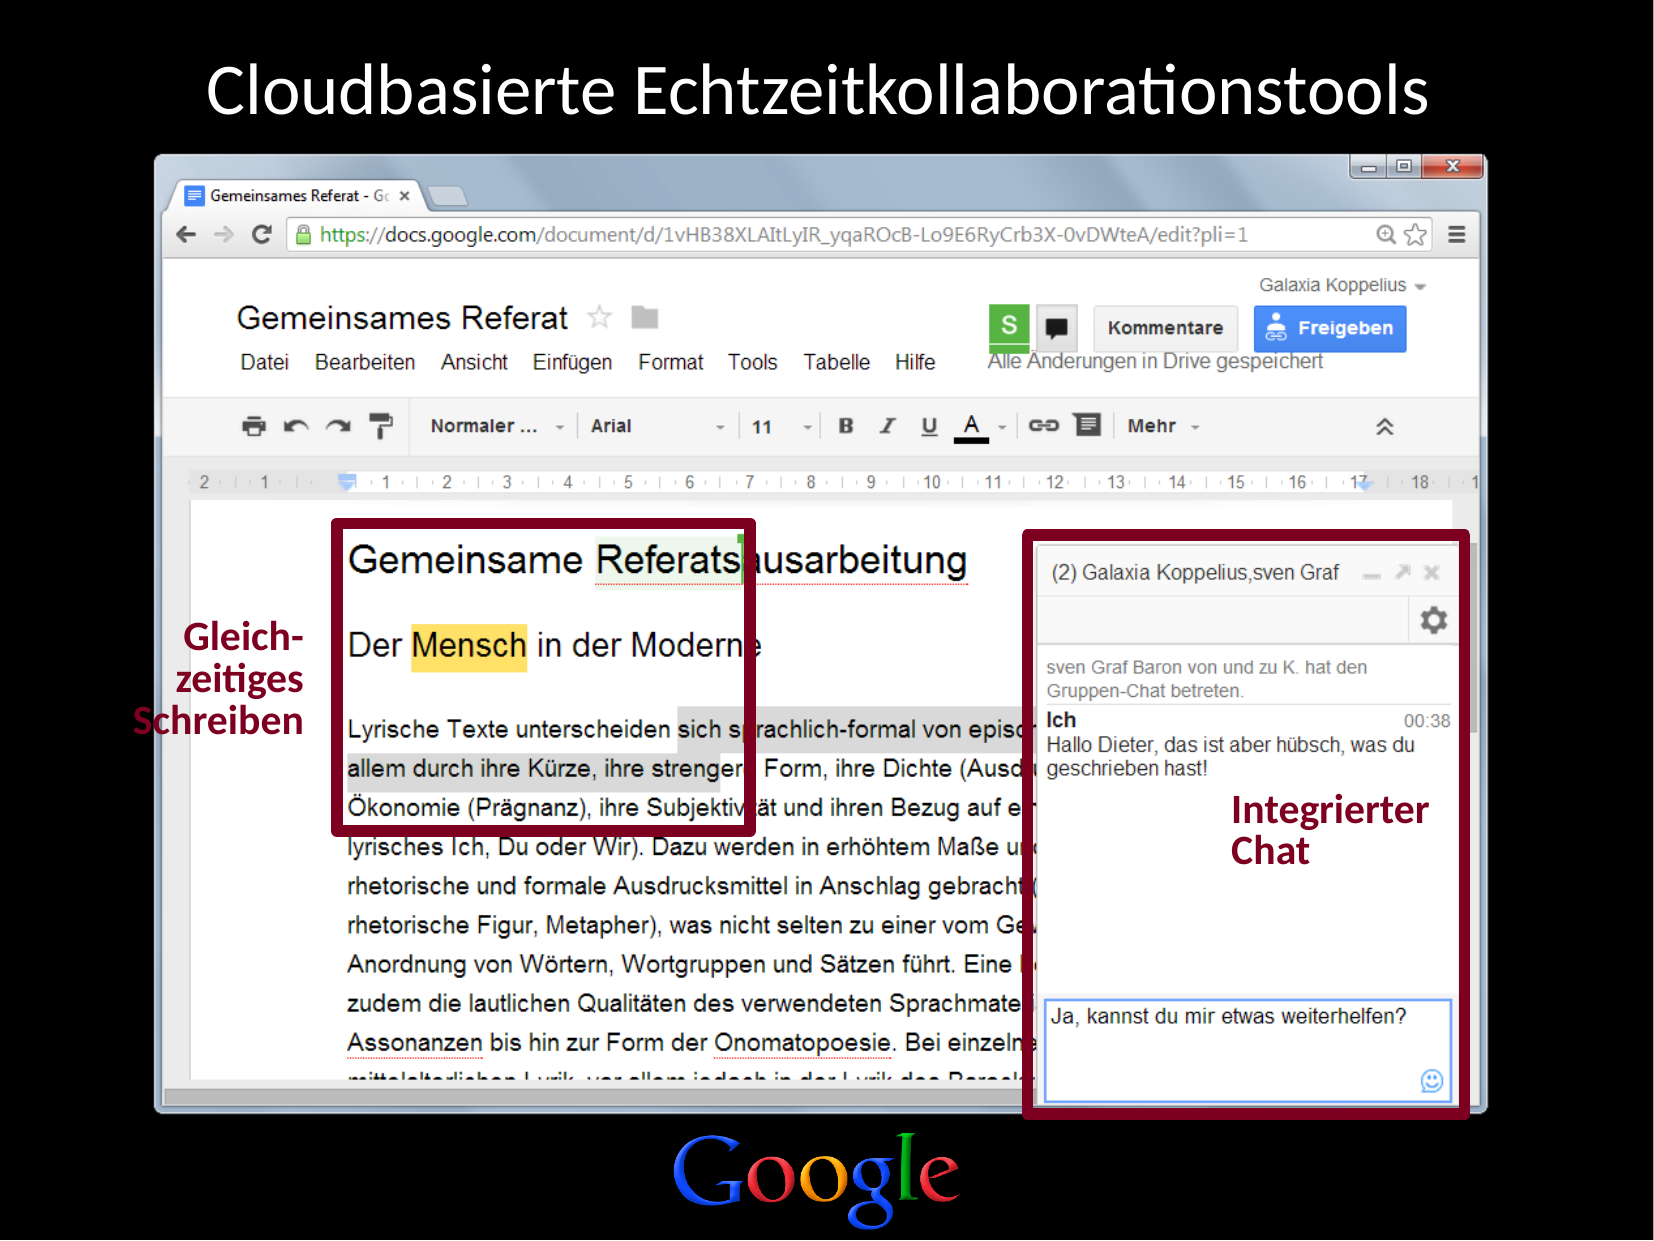

Cloudbasierte Echtzeitkollaborationstools
Gleich-
zeitiges
Schreiben
Integrierter
Chat